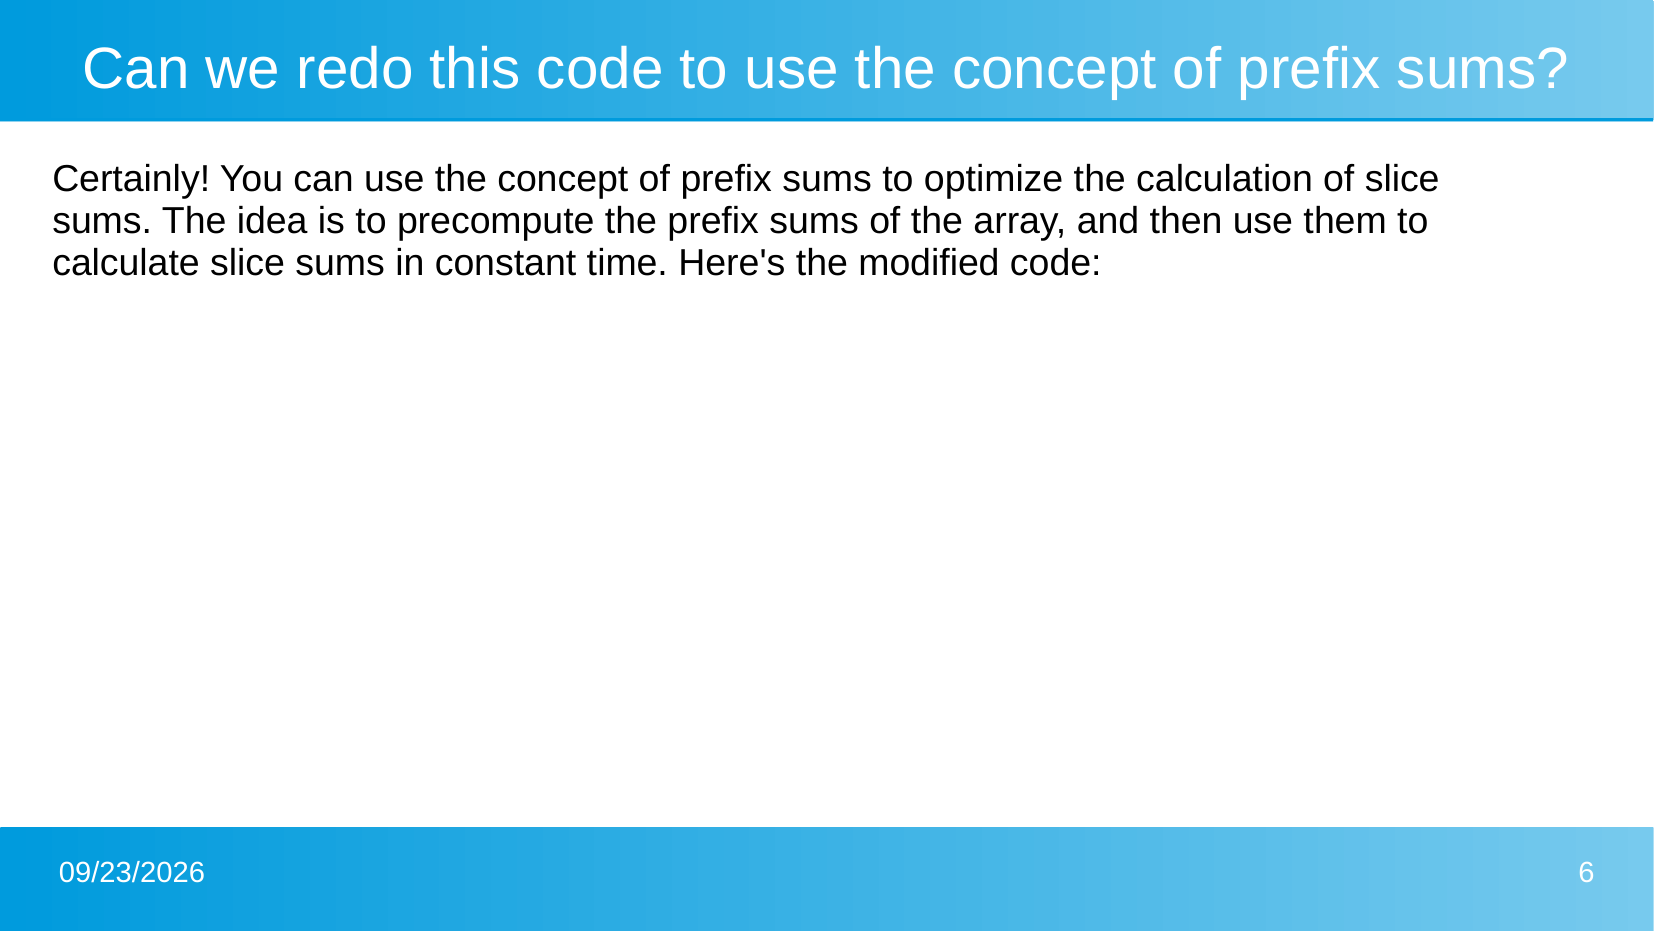

# Can we redo this code to use the concept of prefix sums?
Certainly! You can use the concept of prefix sums to optimize the calculation of slice sums. The idea is to precompute the prefix sums of the array, and then use them to calculate slice sums in constant time. Here's the modified code:
6